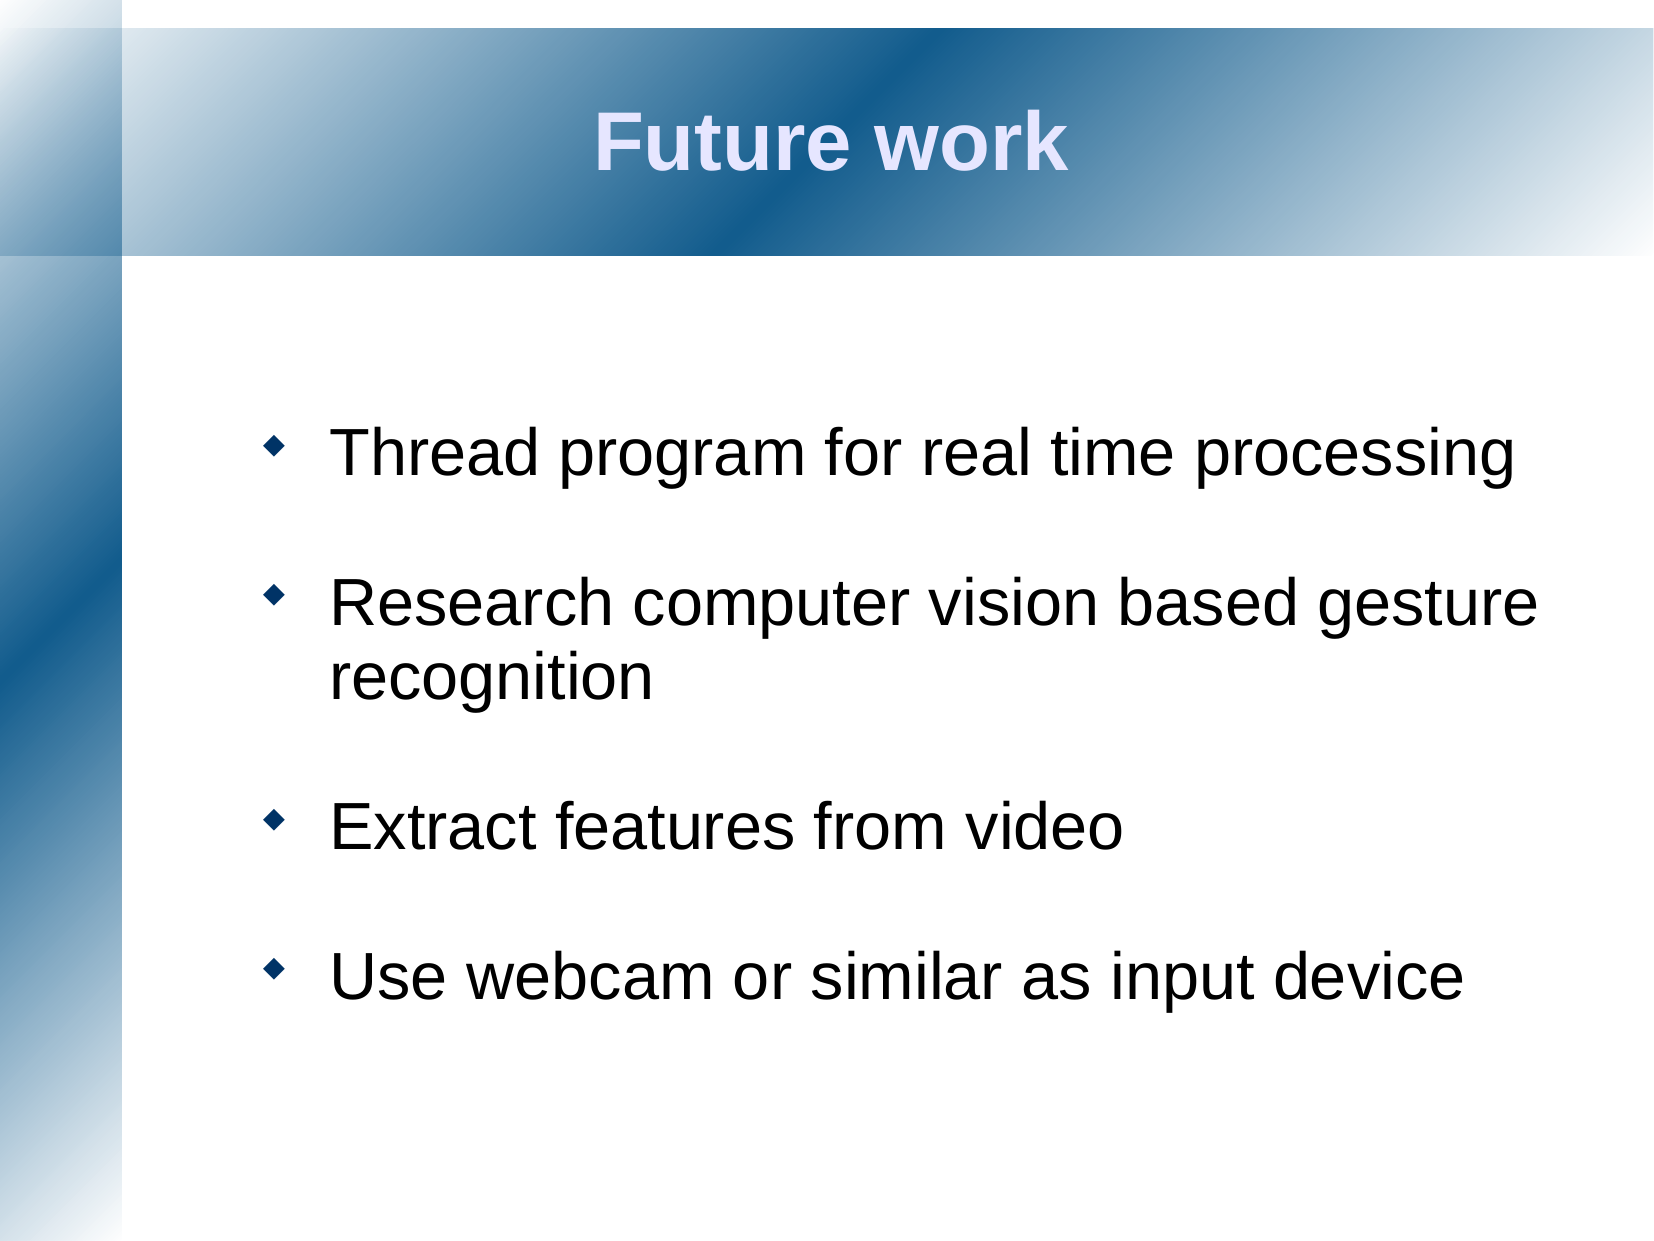

# Future work
Thread program for real time processing
Research computer vision based gesture
recognition
Extract features from video
Use webcam or similar as input device